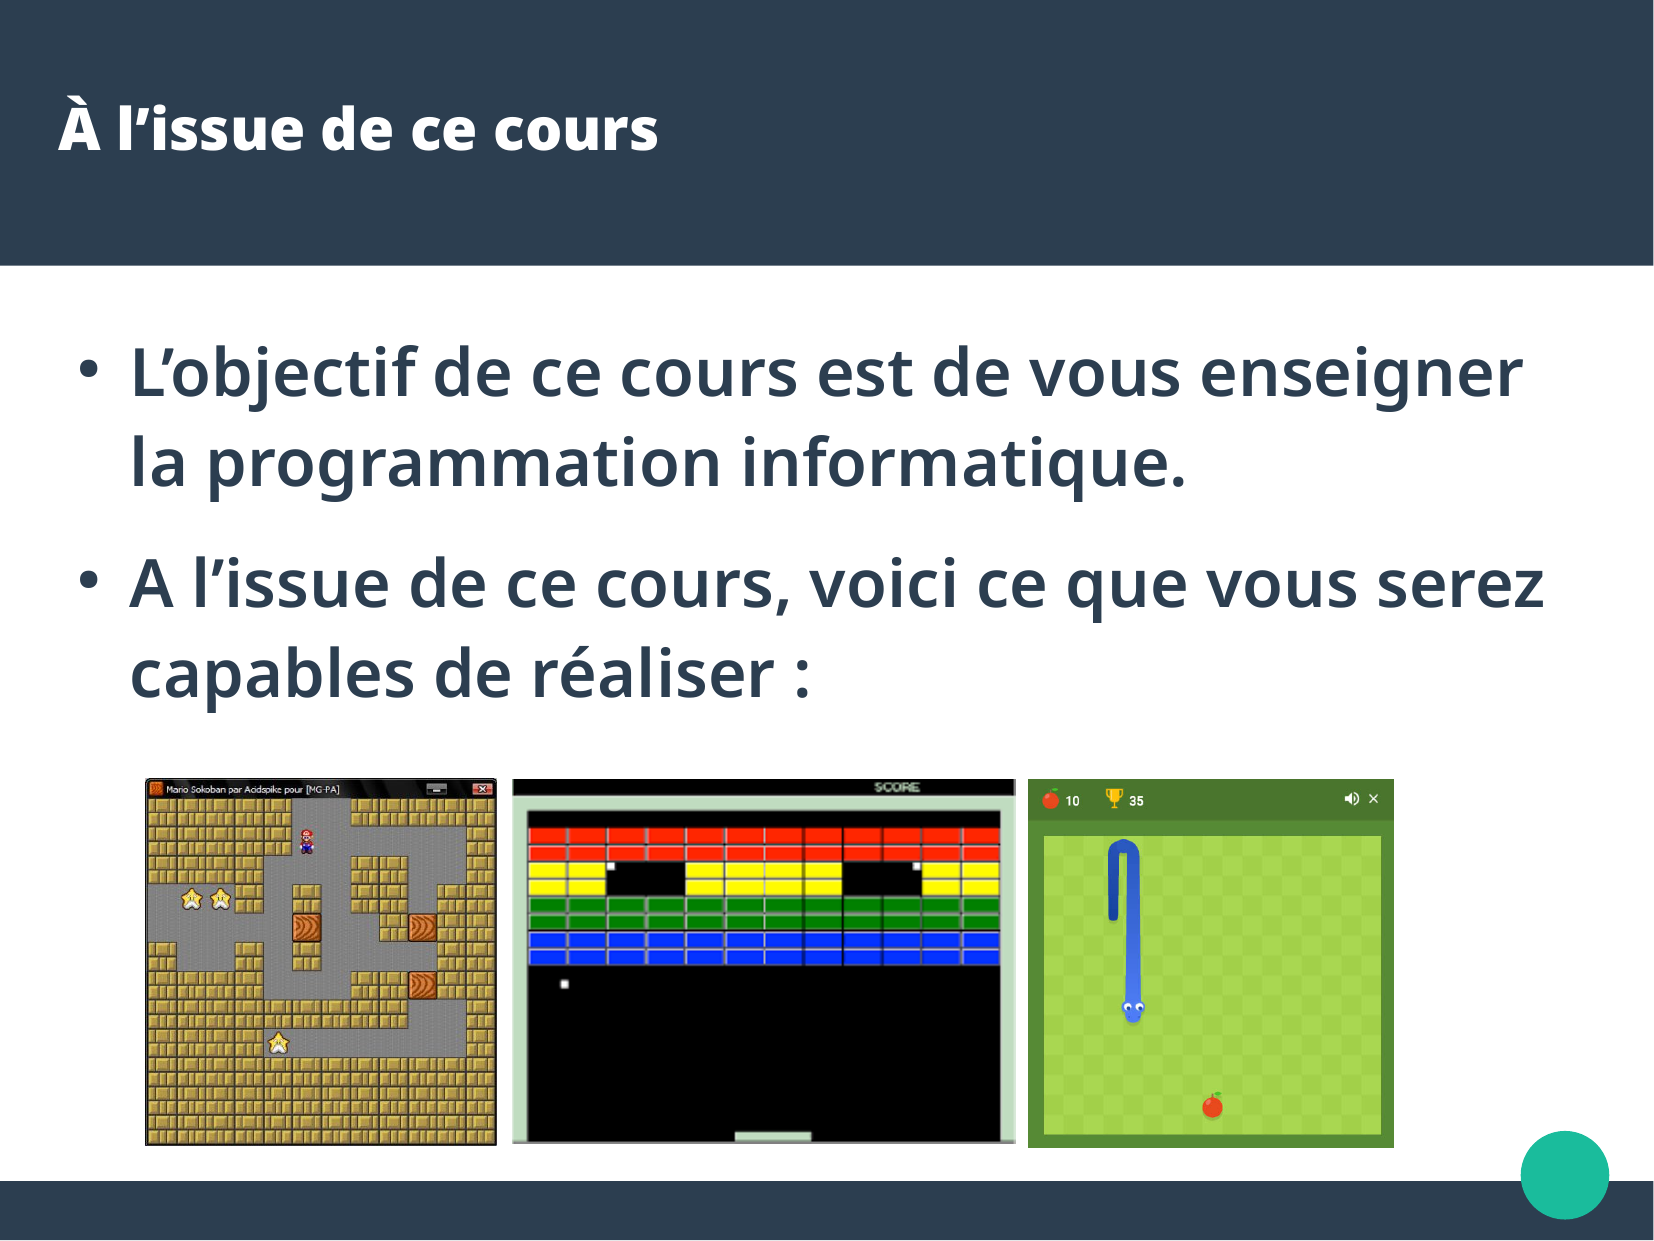

# À l’issue de ce cours
L’objectif de ce cours est de vous enseigner la programmation informatique.
A l’issue de ce cours, voici ce que vous serez capables de réaliser :